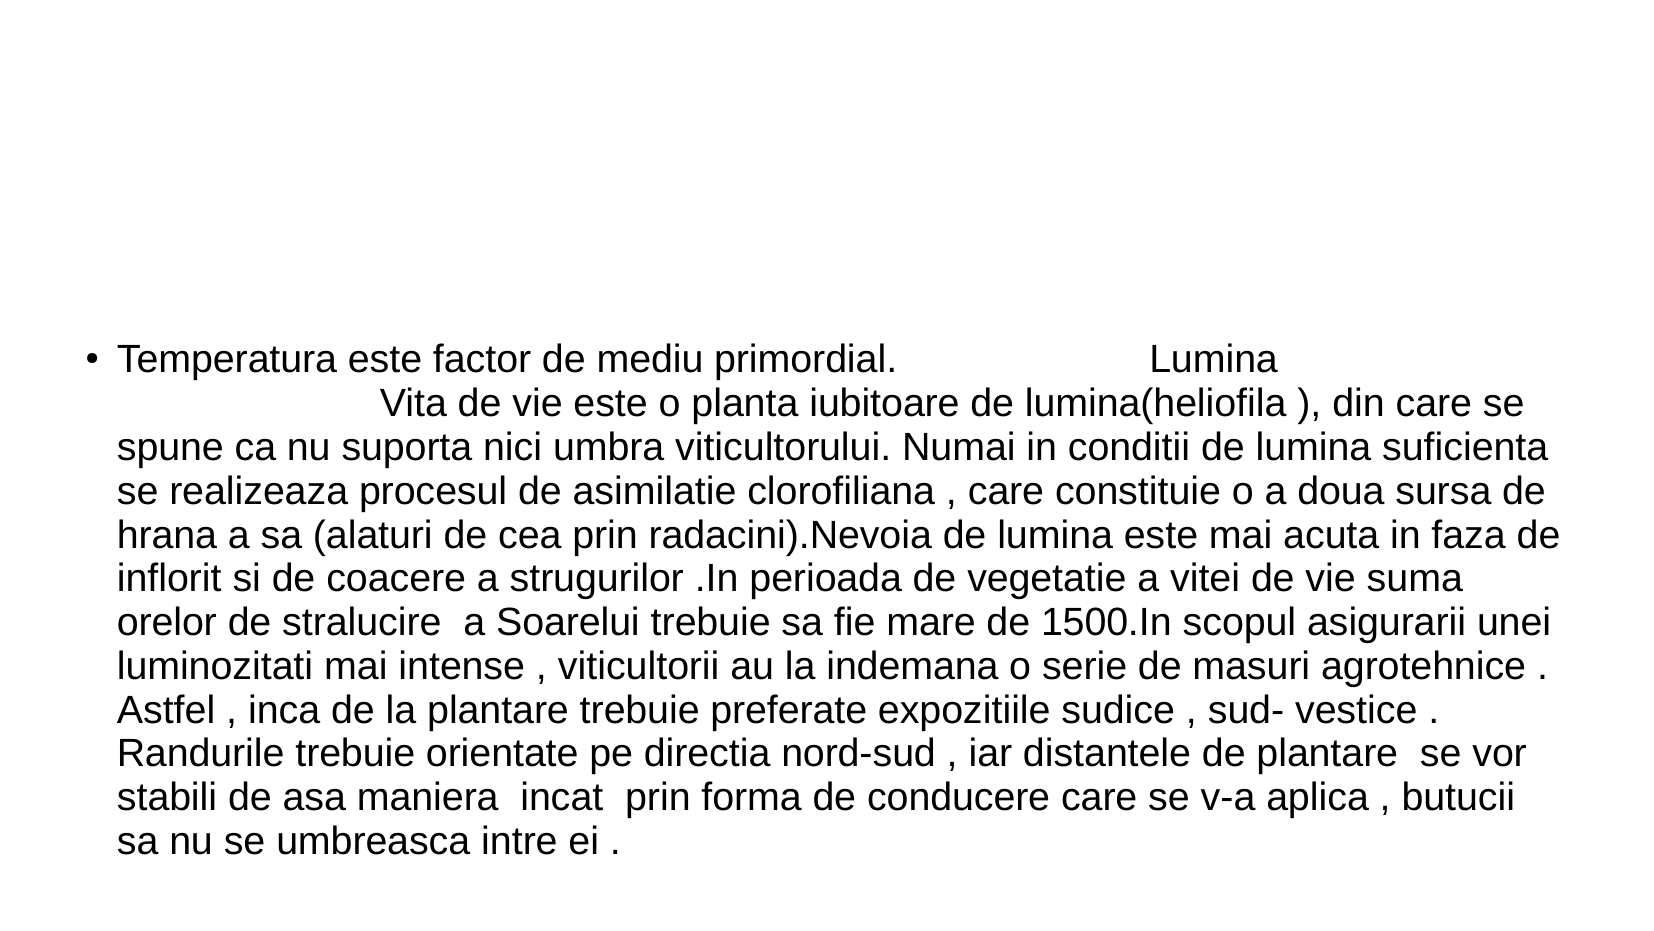

#
Temperatura este factor de mediu primordial. Lumina Vita de vie este o planta iubitoare de lumina(heliofila ), din care se spune ca nu suporta nici umbra viticultorului. Numai in conditii de lumina suficienta se realizeaza procesul de asimilatie clorofiliana , care constituie o a doua sursa de hrana a sa (alaturi de cea prin radacini).Nevoia de lumina este mai acuta in faza de inflorit si de coacere a strugurilor .In perioada de vegetatie a vitei de vie suma orelor de stralucire a Soarelui trebuie sa fie mare de 1500.In scopul asigurarii unei luminozitati mai intense , viticultorii au la indemana o serie de masuri agrotehnice . Astfel , inca de la plantare trebuie preferate expozitiile sudice , sud- vestice . Randurile trebuie orientate pe directia nord-sud , iar distantele de plantare se vor stabili de asa maniera incat prin forma de conducere care se v-a aplica , butucii sa nu se umbreasca intre ei .